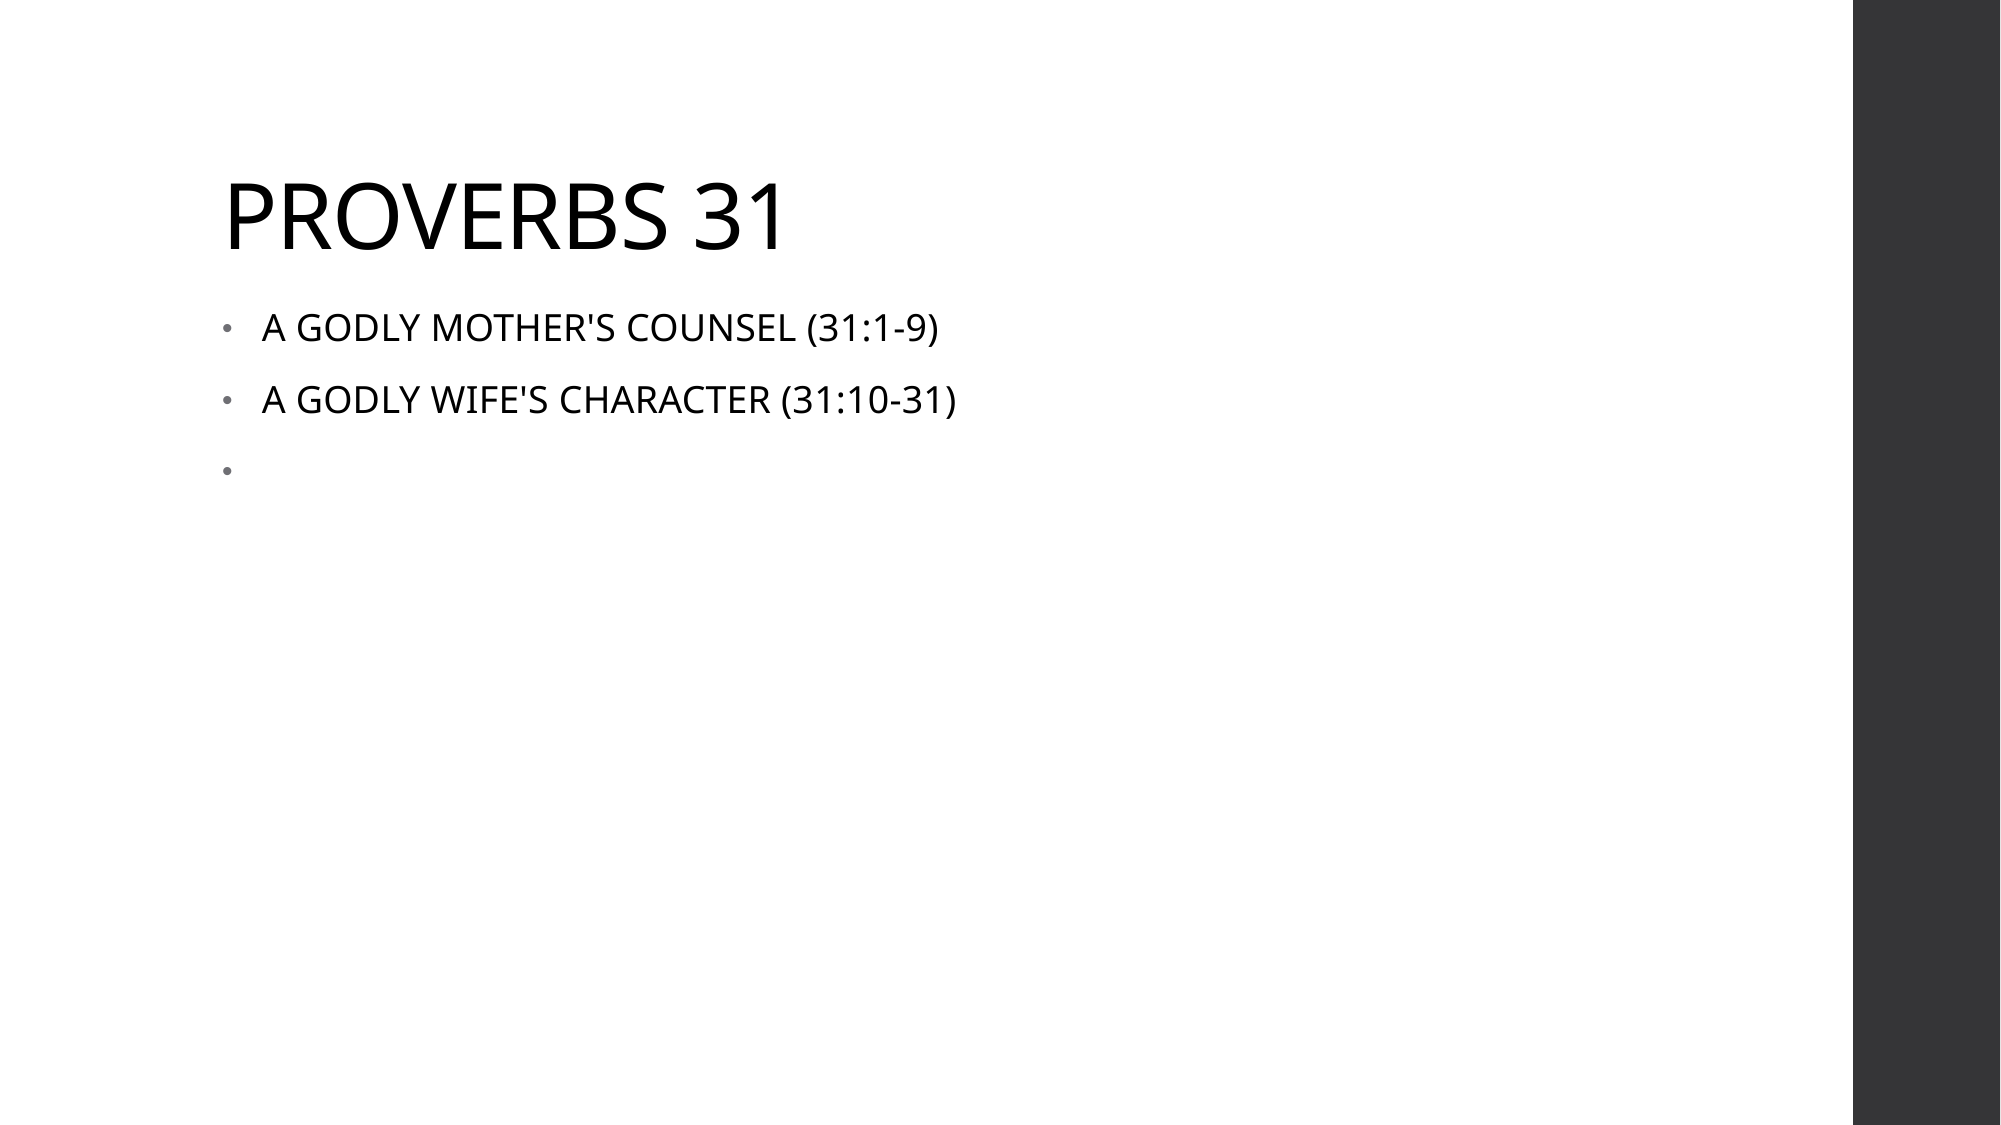

# PROVERBS 31
 A GODLY MOTHER'S COUNSEL (31:1-9)
 A GODLY WIFE'S CHARACTER (31:10-31)